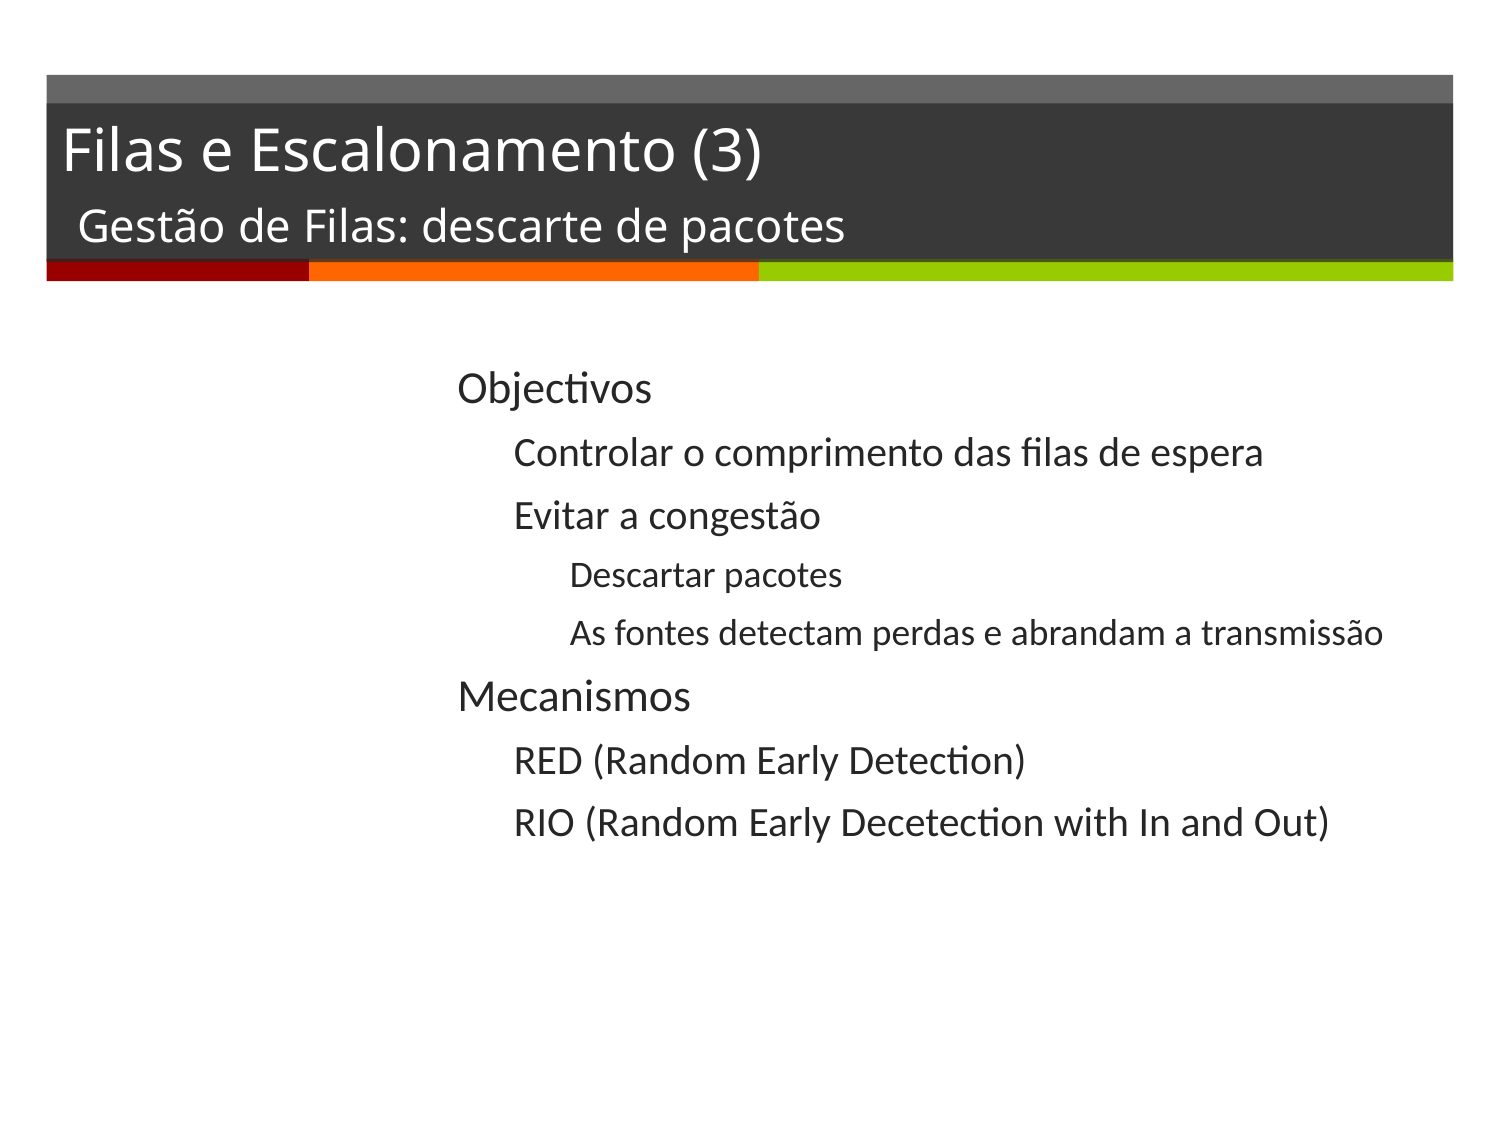

# Filas e Escalonamento (3) Gestão de Filas: descarte de pacotes
Objectivos
Controlar o comprimento das filas de espera
Evitar a congestão
Descartar pacotes
As fontes detectam perdas e abrandam a transmissão
Mecanismos
RED (Random Early Detection)
RIO (Random Early Decetection with In and Out)